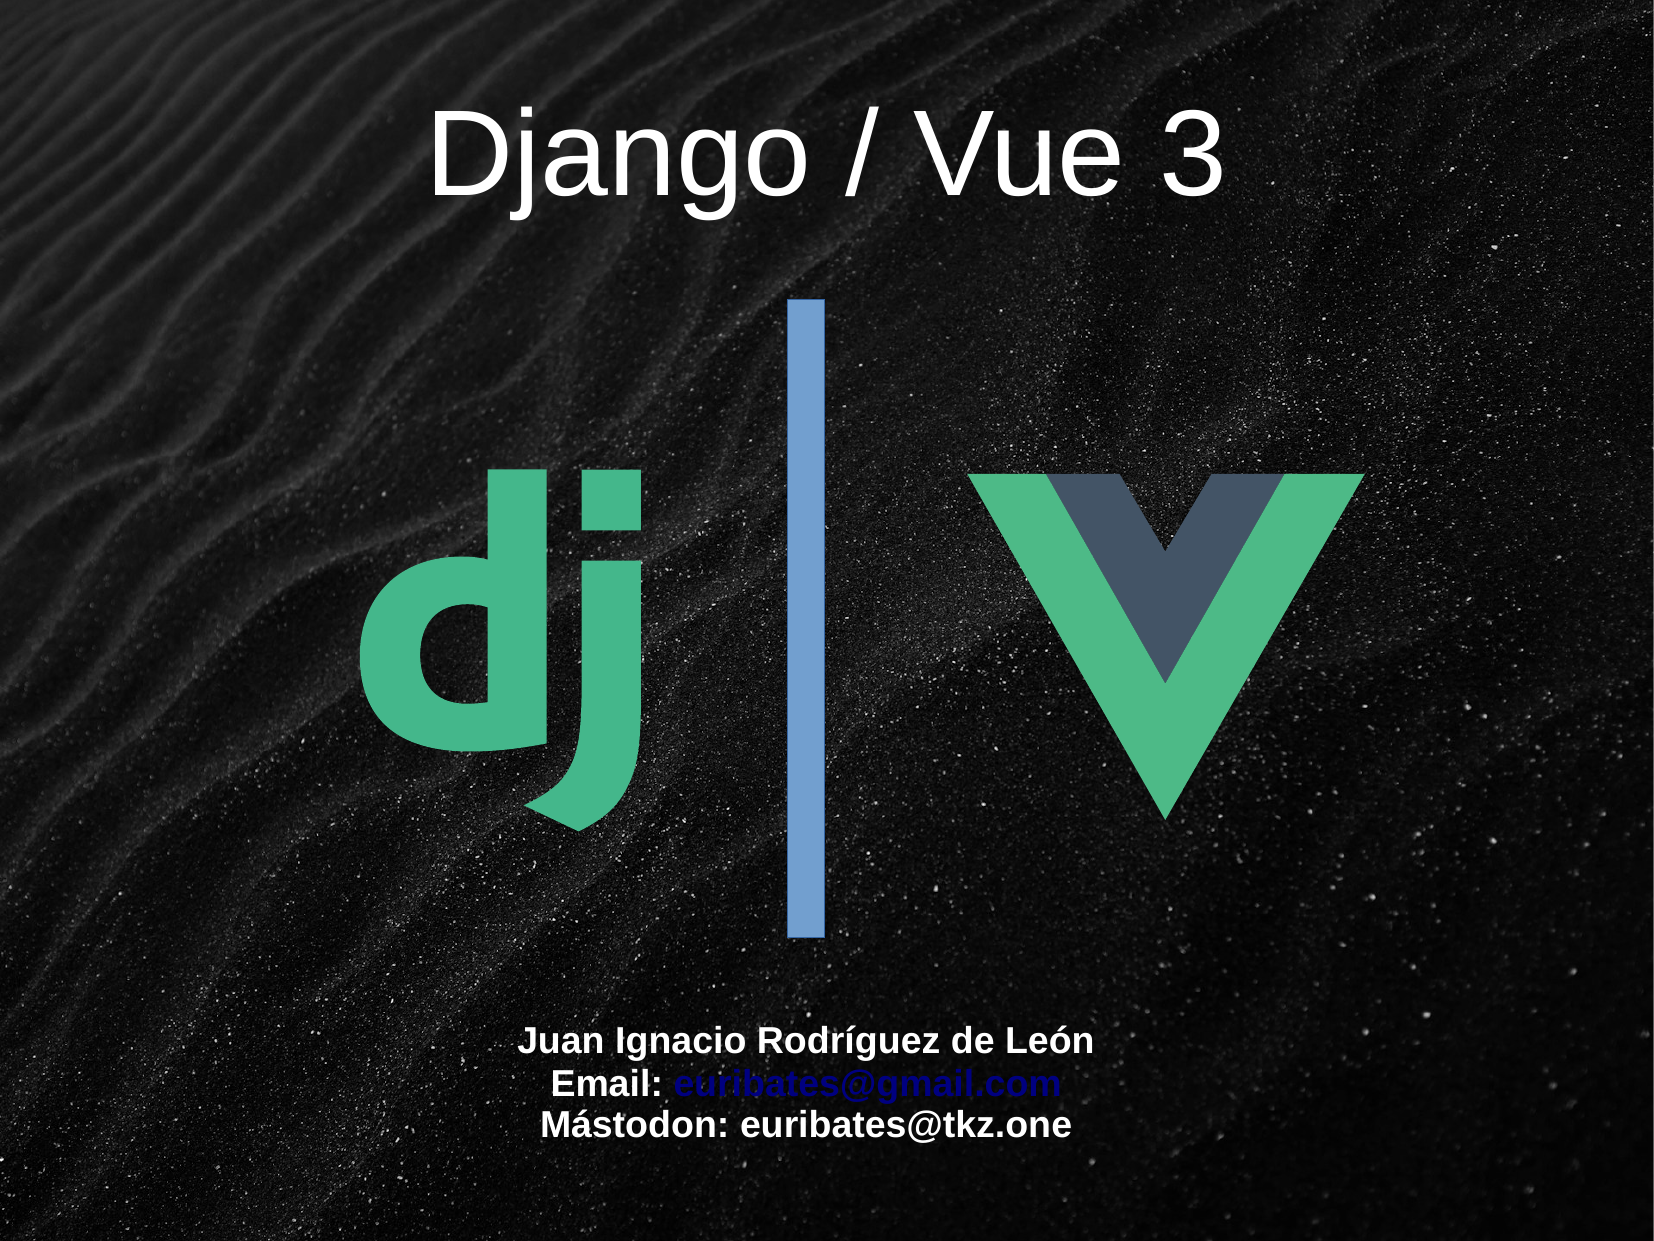

# Django / Vue 3
Juan Ignacio Rodríguez de León
Email: euribates@gmail.com
Mástodon: euribates@tkz.one